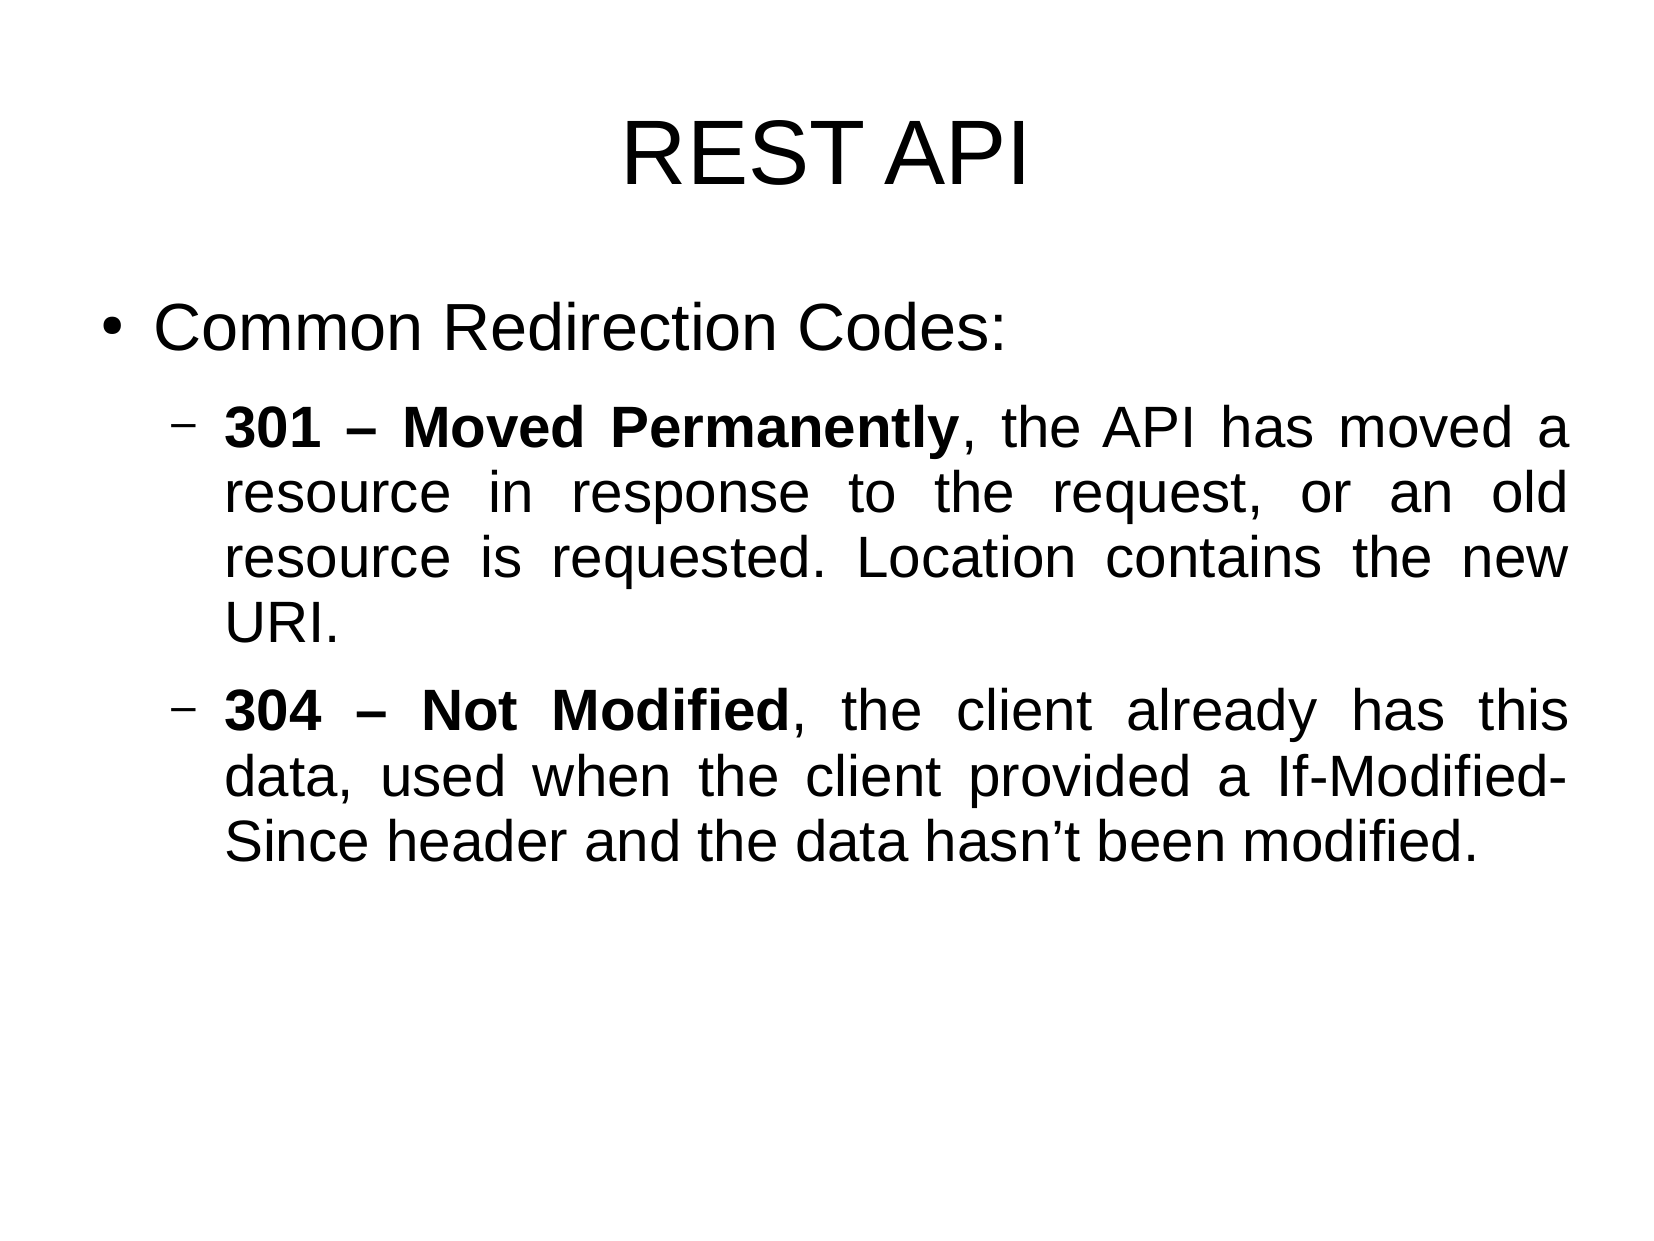

# REST API
Common Redirection Codes:
301 – Moved Permanently, the API has moved a resource in response to the request, or an old resource is requested. Location contains the new URI.
304 – Not Modified, the client already has this data, used when the client provided a If-Modified-Since header and the data hasn’t been modified.